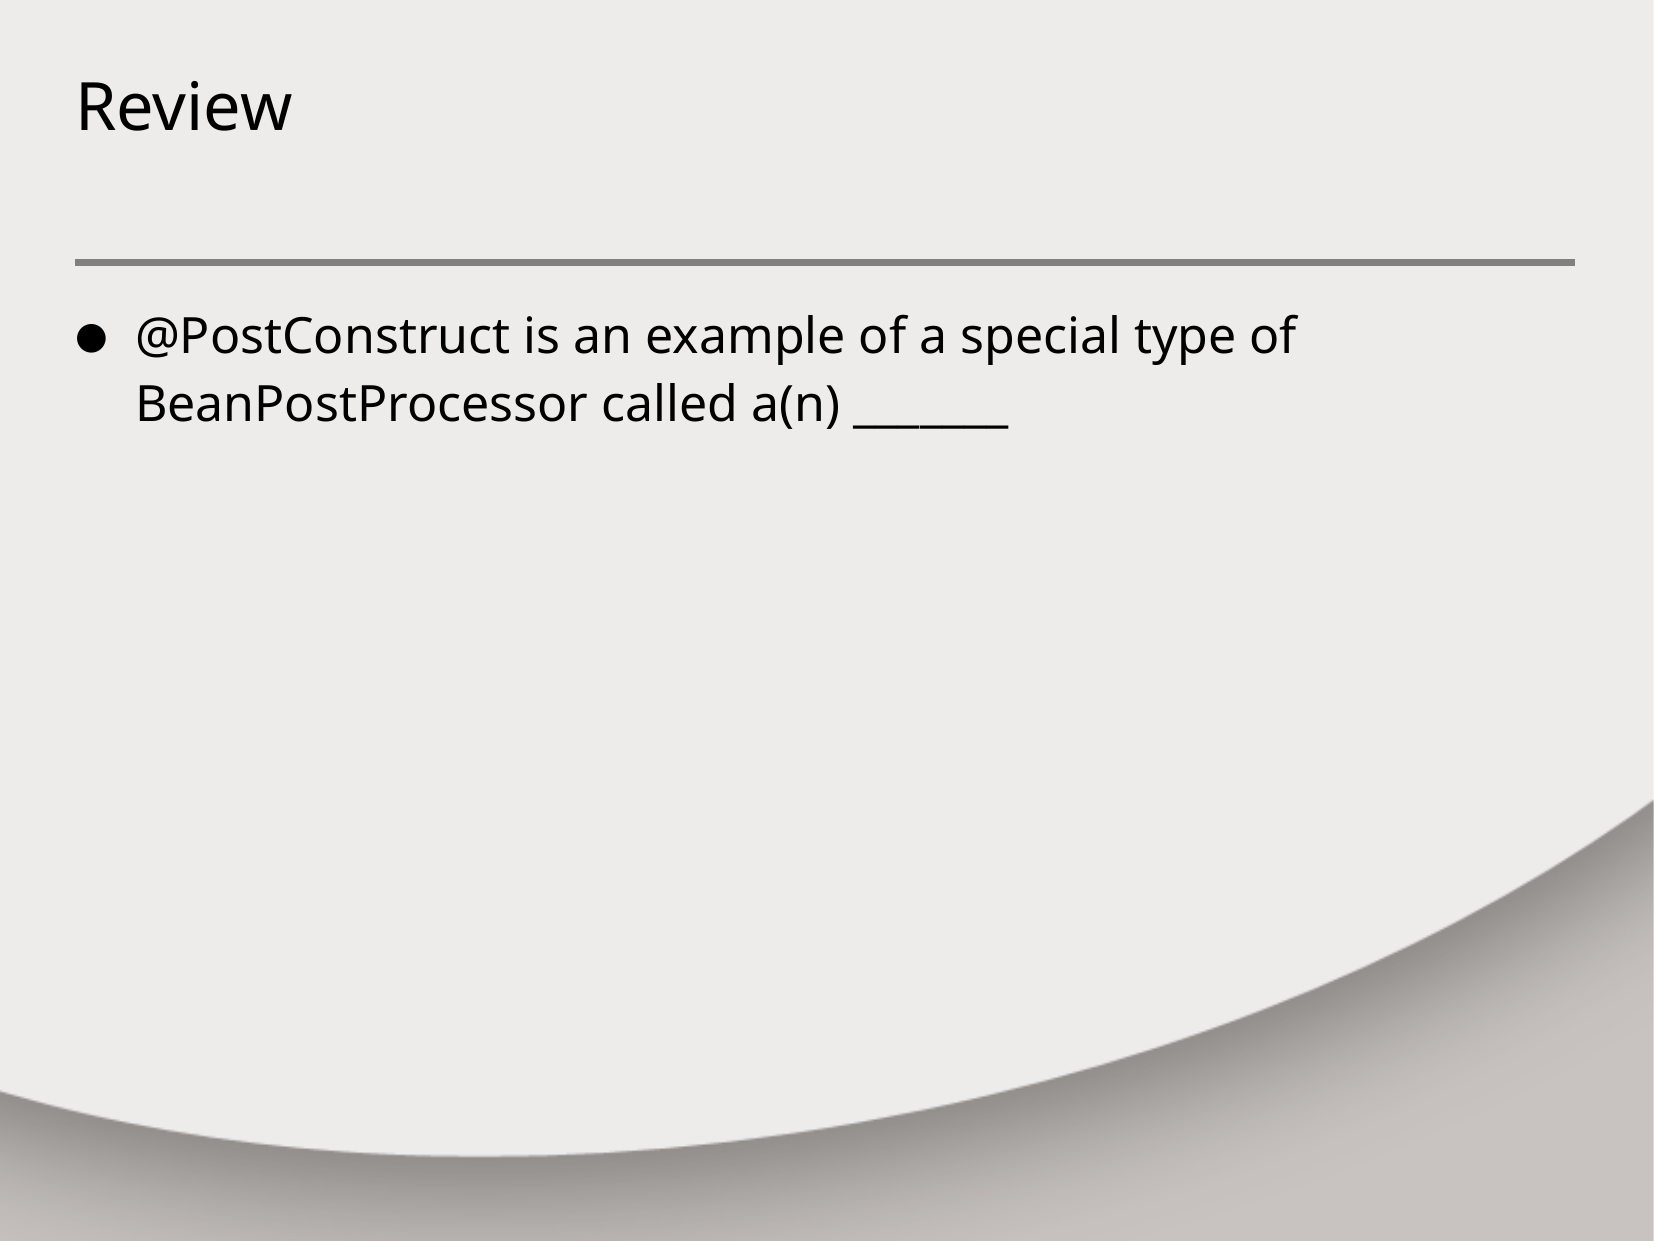

# Review
@PostConstruct is an example of a special type of BeanPostProcessor called a(n) _______